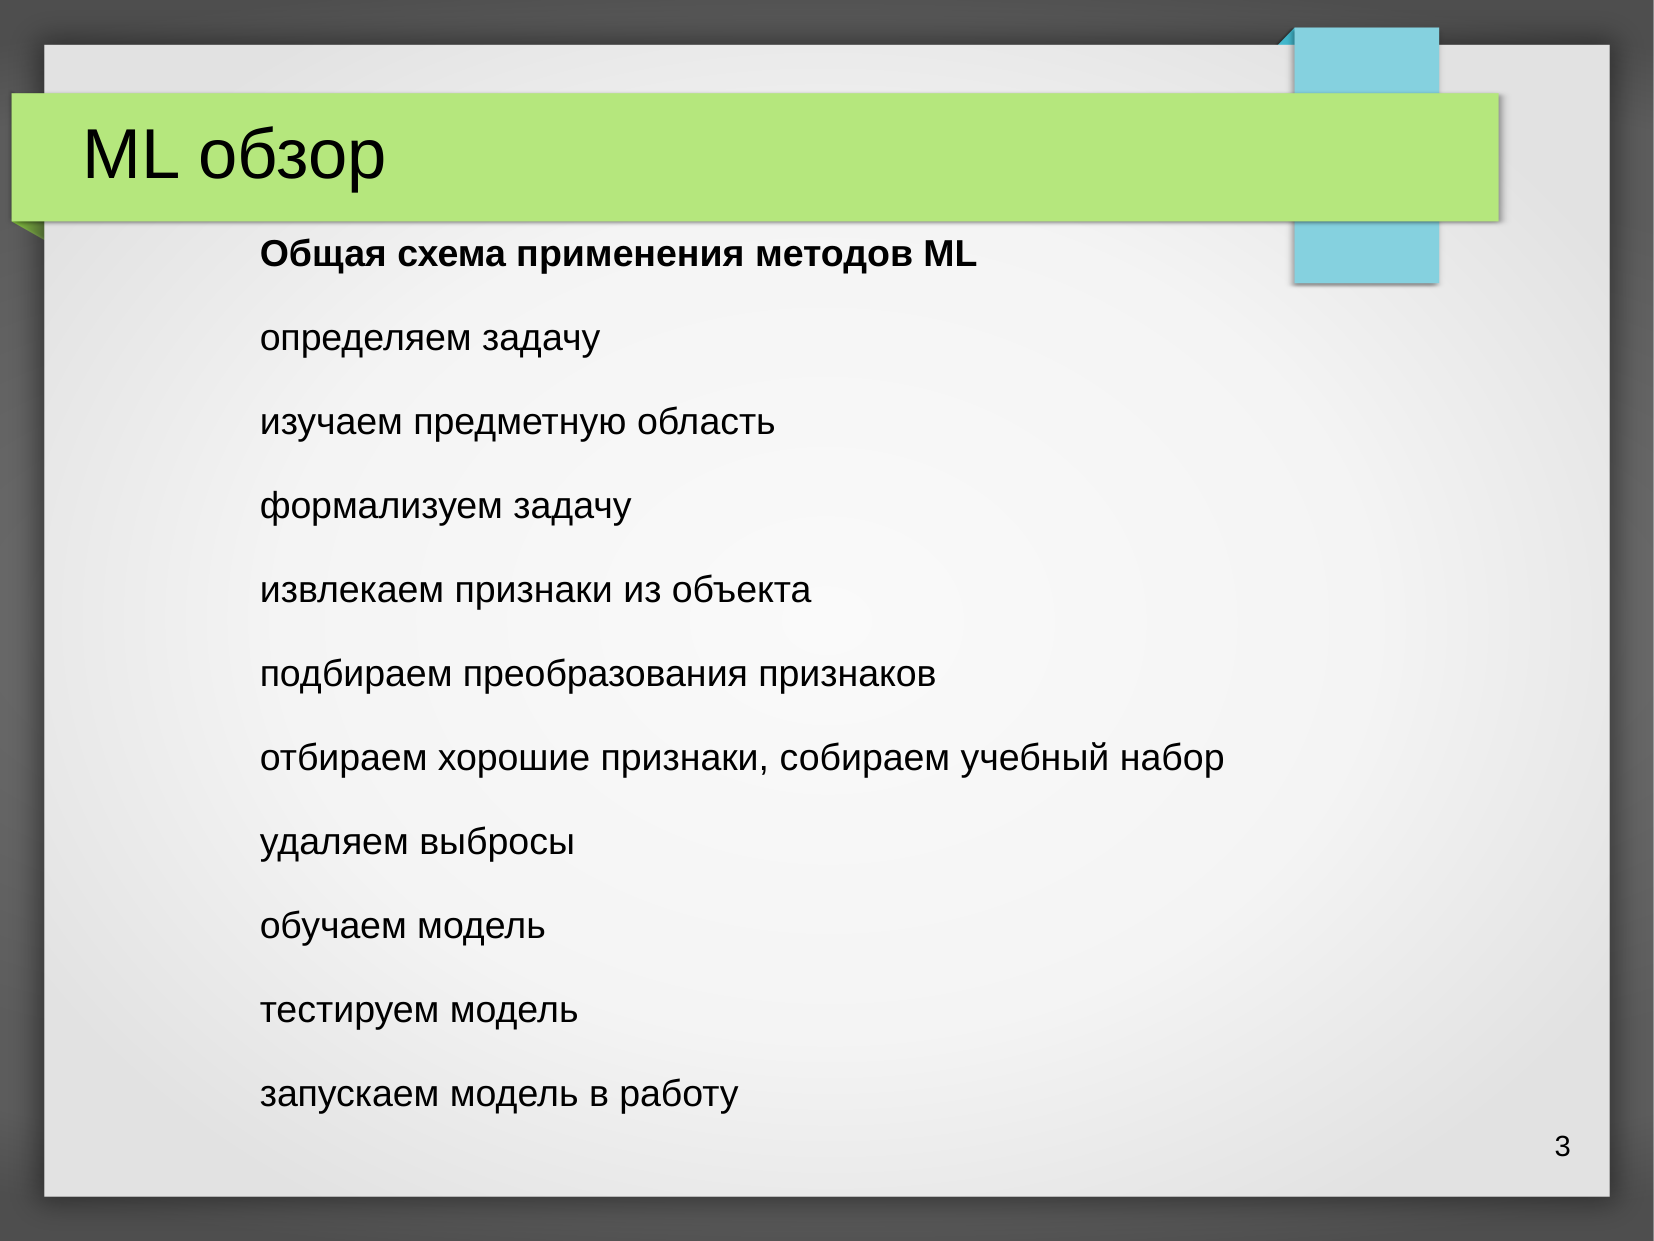

# ML обзор
Общая схема применения методов ML
определяем задачу
изучаем предметную область
формализуем задачу
извлекаем признаки из объекта
подбираем преобразования признаков
отбираем хорошие признаки, собираем учебный набор
удаляем выбросы
обучаем модель
тестируем модель
запускаем модель в работу
3